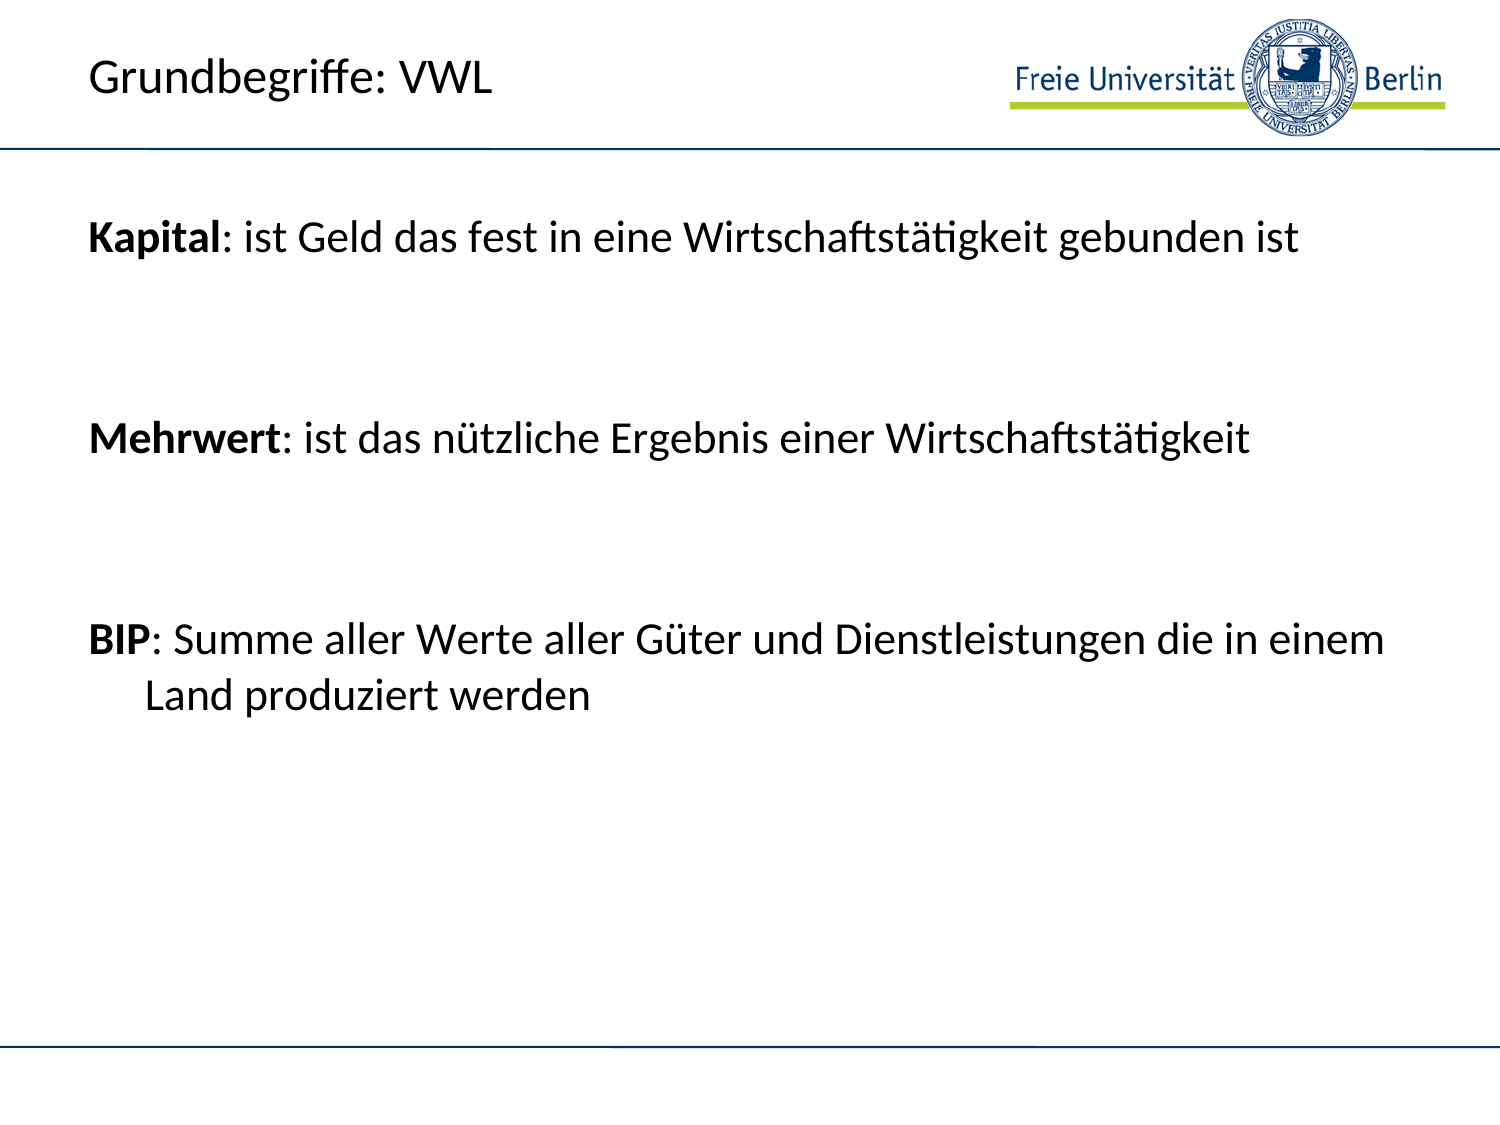

# Grundbegriffe: VWL
Kapital: ist Geld das fest in eine Wirtschaftstätigkeit gebunden ist
Mehrwert: ist das nützliche Ergebnis einer Wirtschaftstätigkeit
BIP: Summe aller Werte aller Güter und Dienstleistungen die in einem Land produziert werden